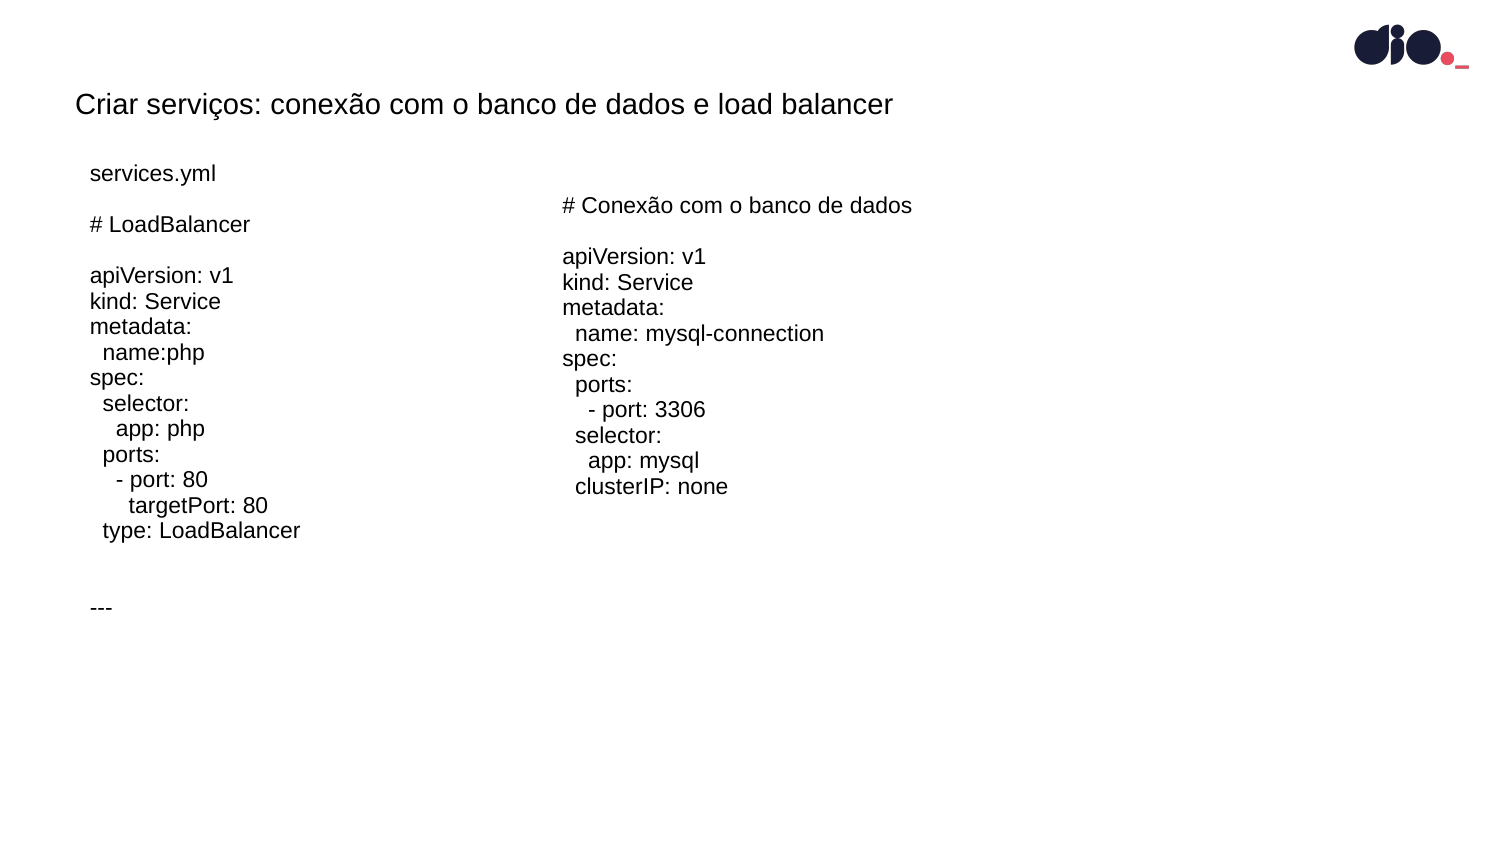

# Criar serviços: conexão com o banco de dados e load balancer
services.yml
# LoadBalancer
apiVersion: v1
kind: Service
metadata:
 name:php
spec:
 selector:
 app: php
 ports:
 - port: 80
 targetPort: 80
 type: LoadBalancer
---
# Conexão com o banco de dados
apiVersion: v1
kind: Service
metadata:
 name: mysql-connection
spec:
 ports:
 - port: 3306
 selector:
 app: mysql
 clusterIP: none